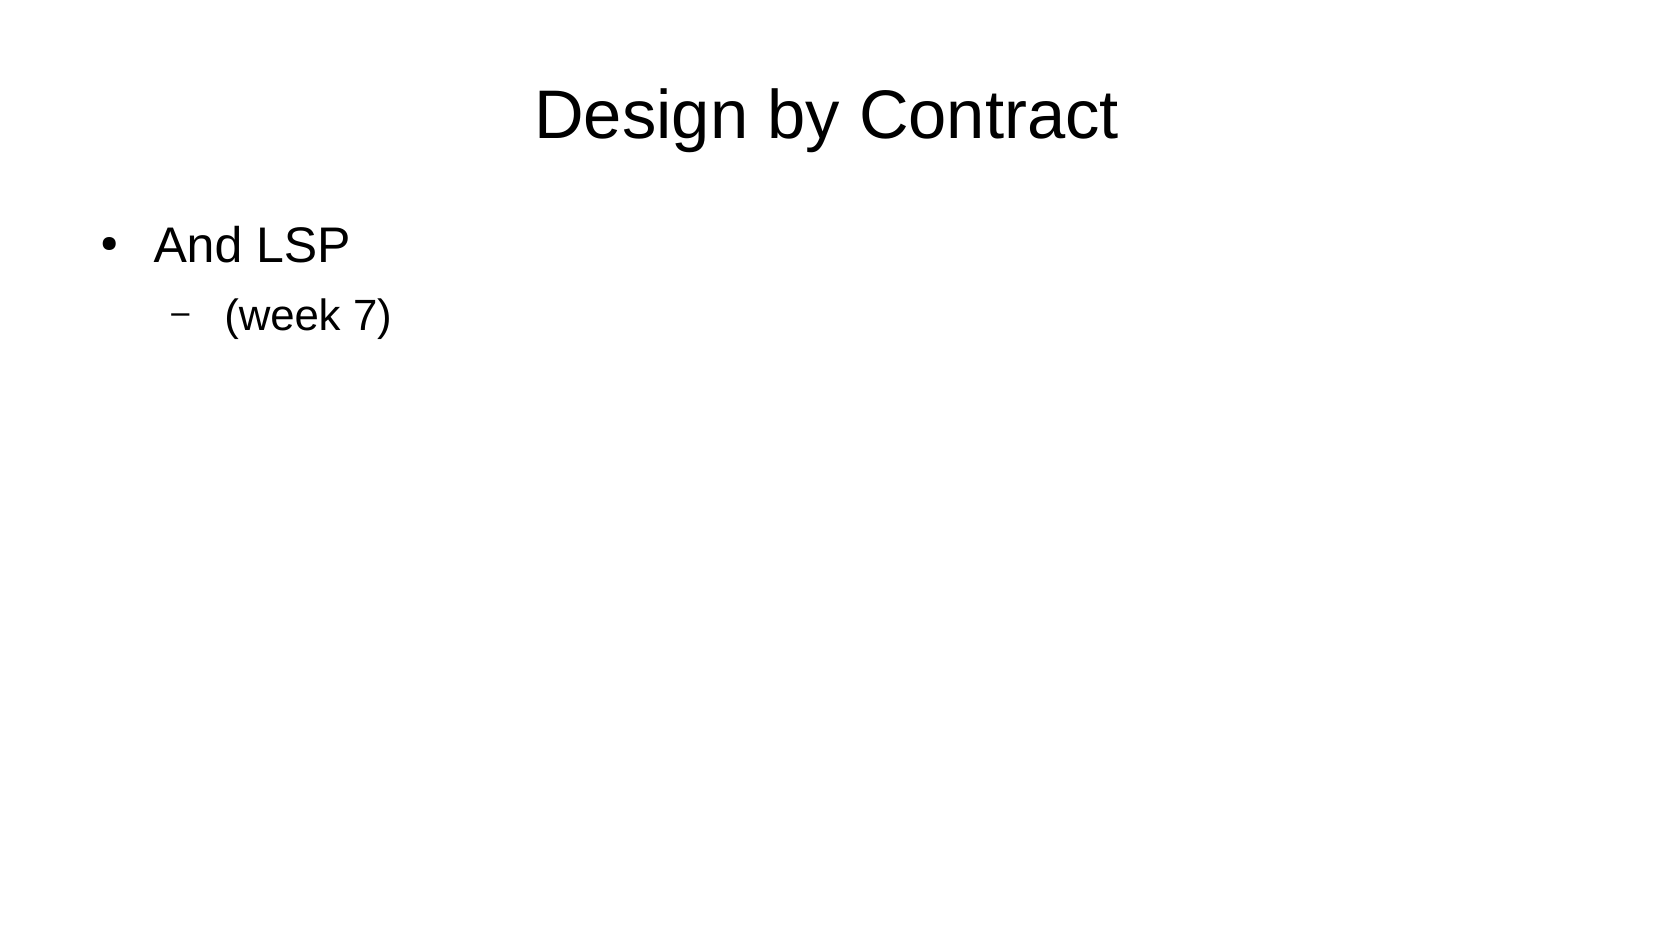

# Design by Contract
And LSP
(week 7)